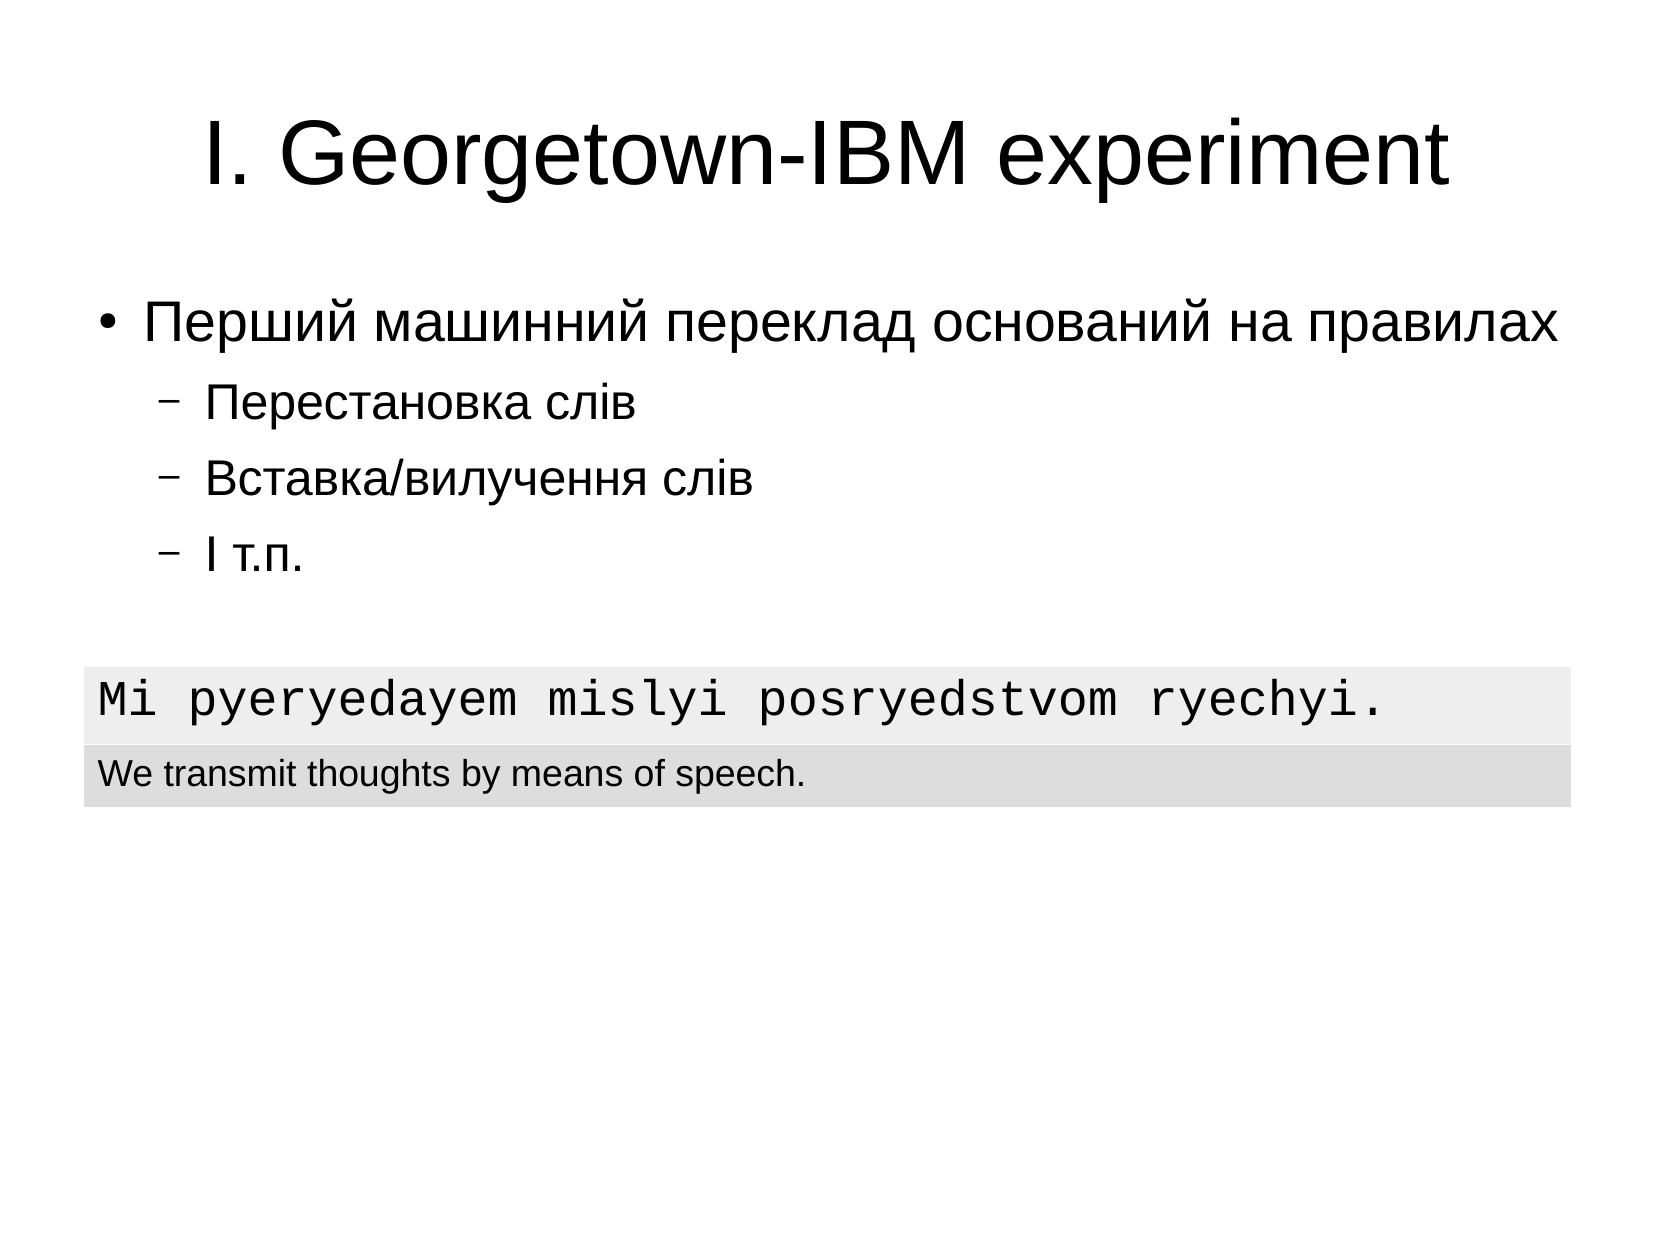

# I. Georgetown-IBM experiment
Перший машинний переклад оснований на правилах
Перестановка слів
Вставка/вилучення слів
І т.п.
| Mi pyeryedayem mislyi posryedstvom ryechyi. |
| --- |
| We transmit thoughts by means of speech. |